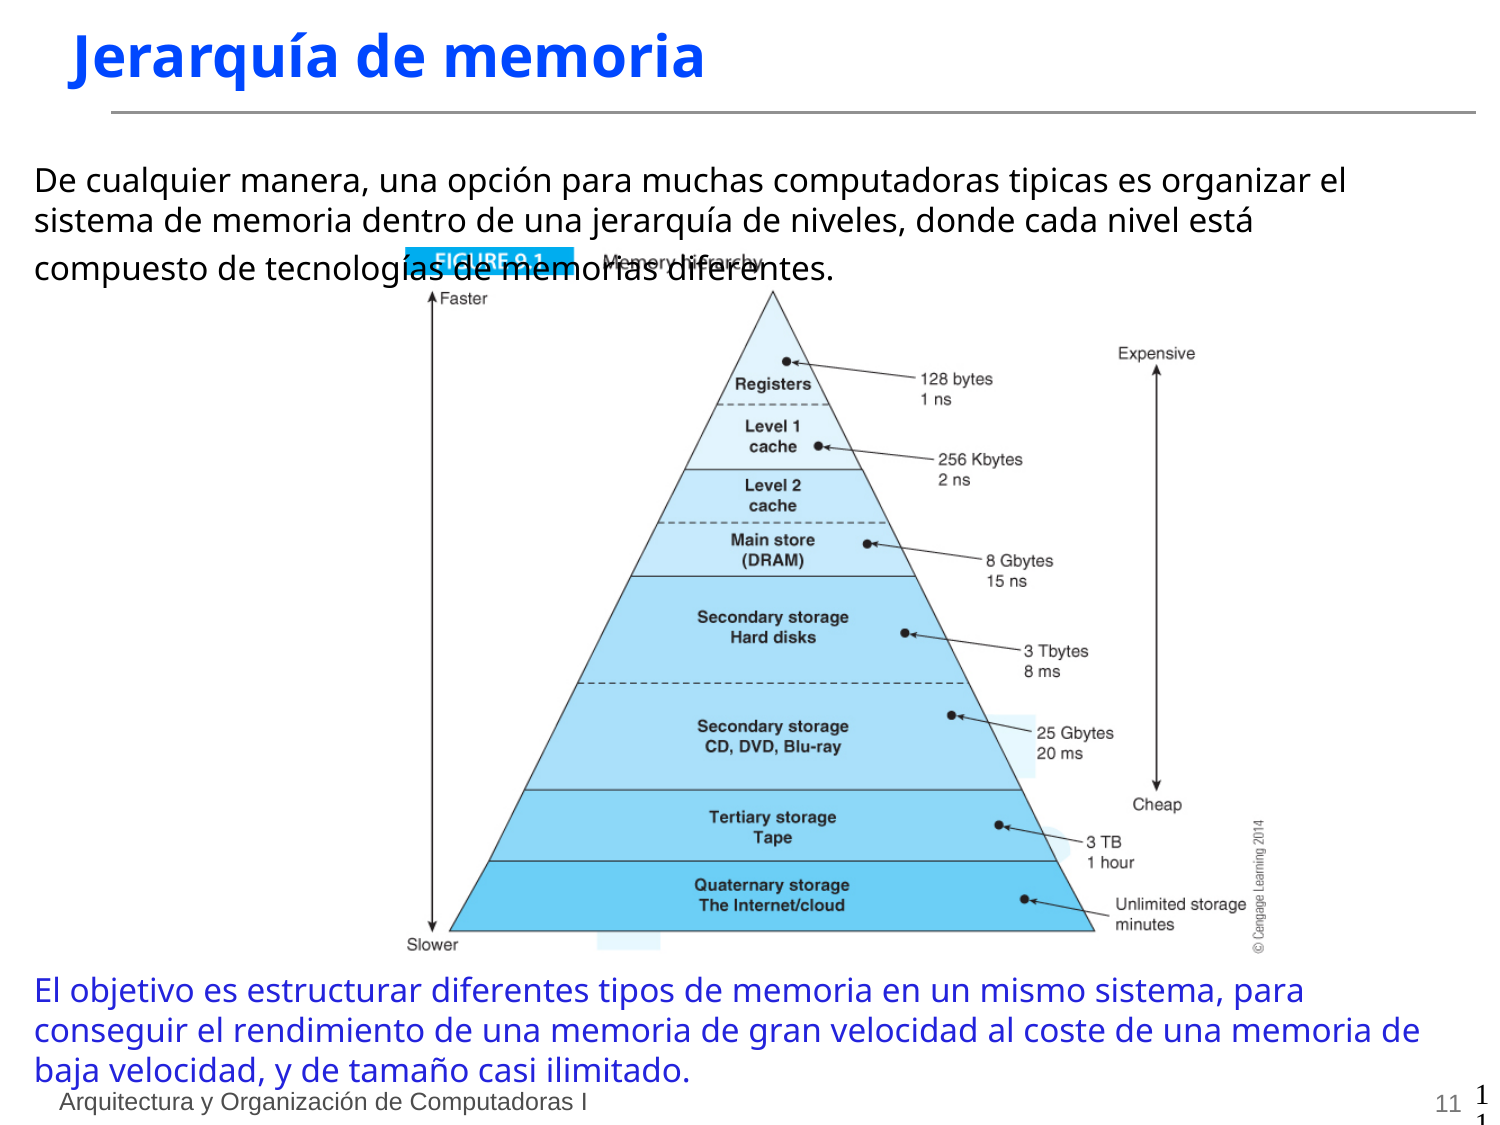

# Jerarquía de memoria
De cualquier manera, una opción para muchas computadoras tipicas es organizar el sistema de memoria dentro de una jerarquía de niveles, donde cada nivel está compuesto de tecnologías de memorias diferentes.
El objetivo es estructurar diferentes tipos de memoria en un mismo sistema, para conseguir el rendimiento de una memoria de gran velocidad al coste de una memoria de baja velocidad, y de tamaño casi ilimitado.
11